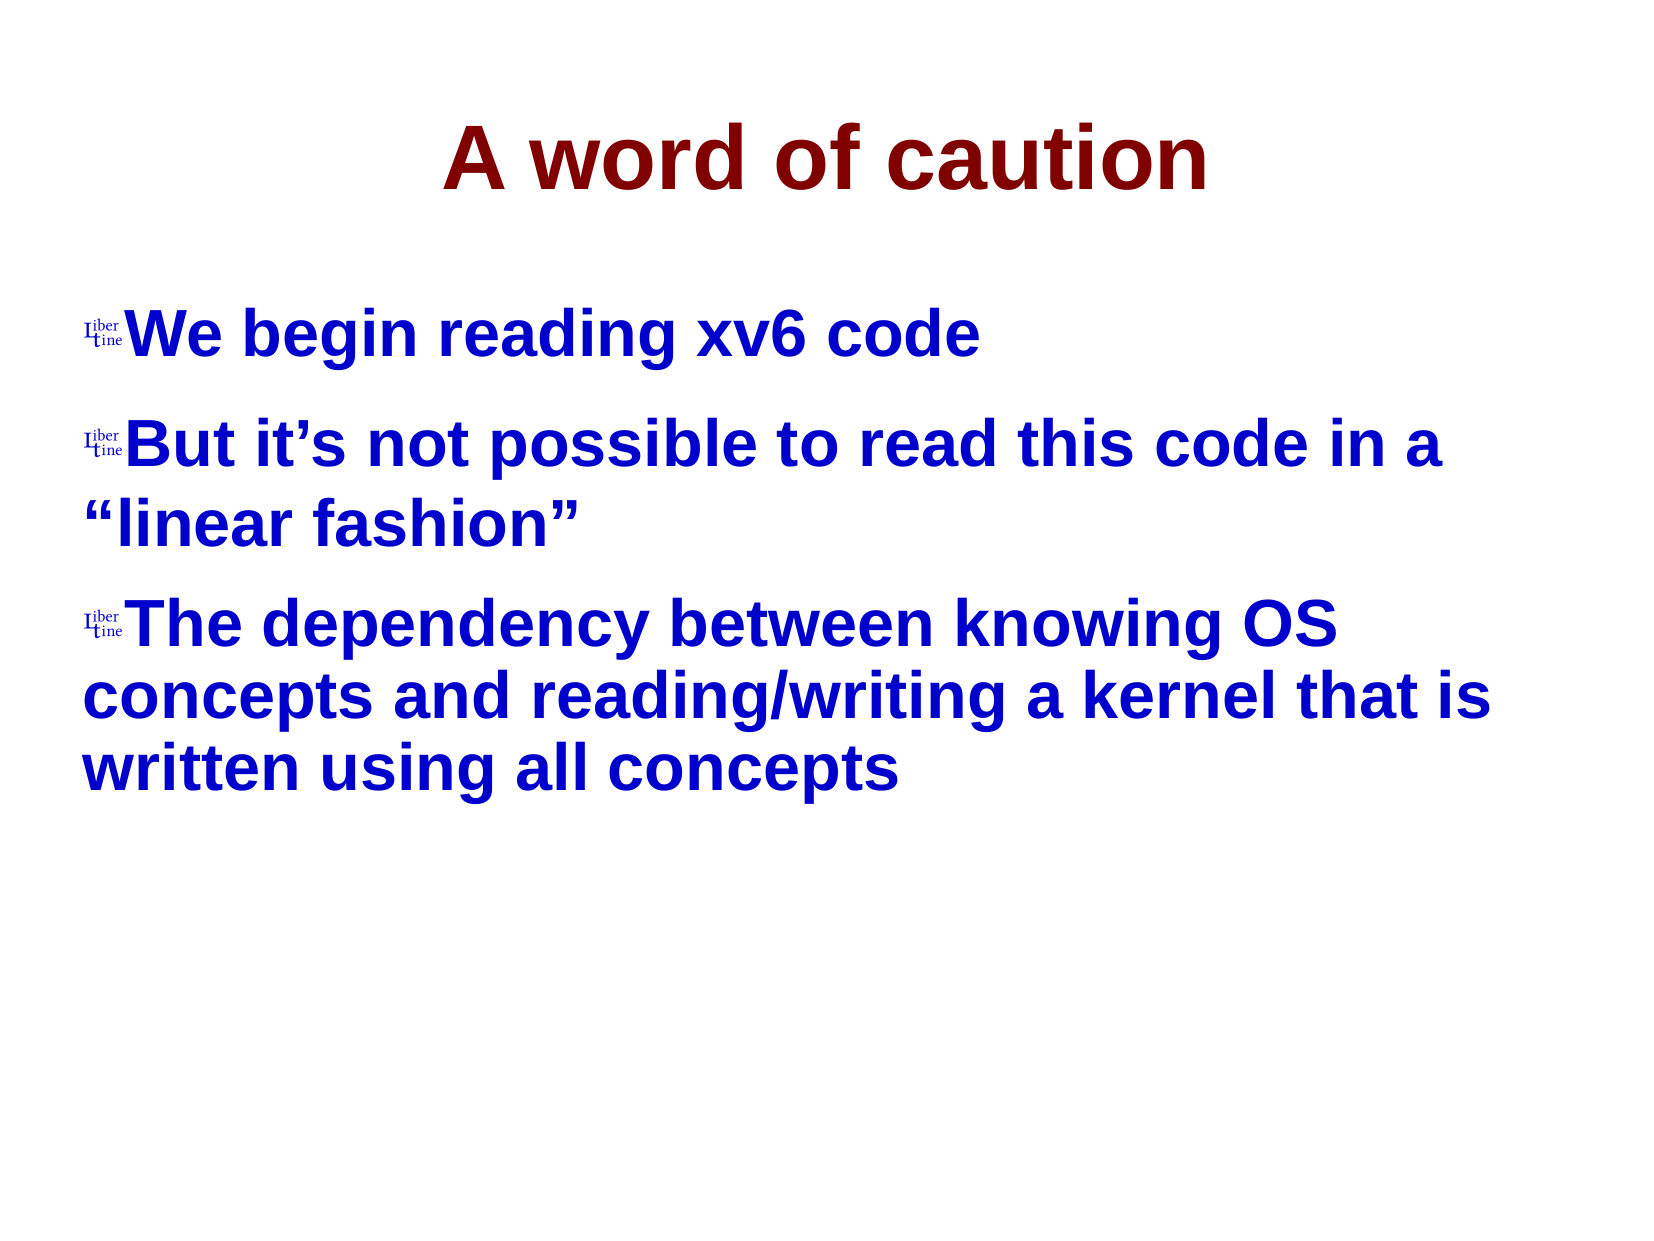

# A word of caution
We begin reading xv6 code
But it’s not possible to read this code in a “linear fashion”
The dependency between knowing OS concepts and reading/writing a kernel that is written using all concepts